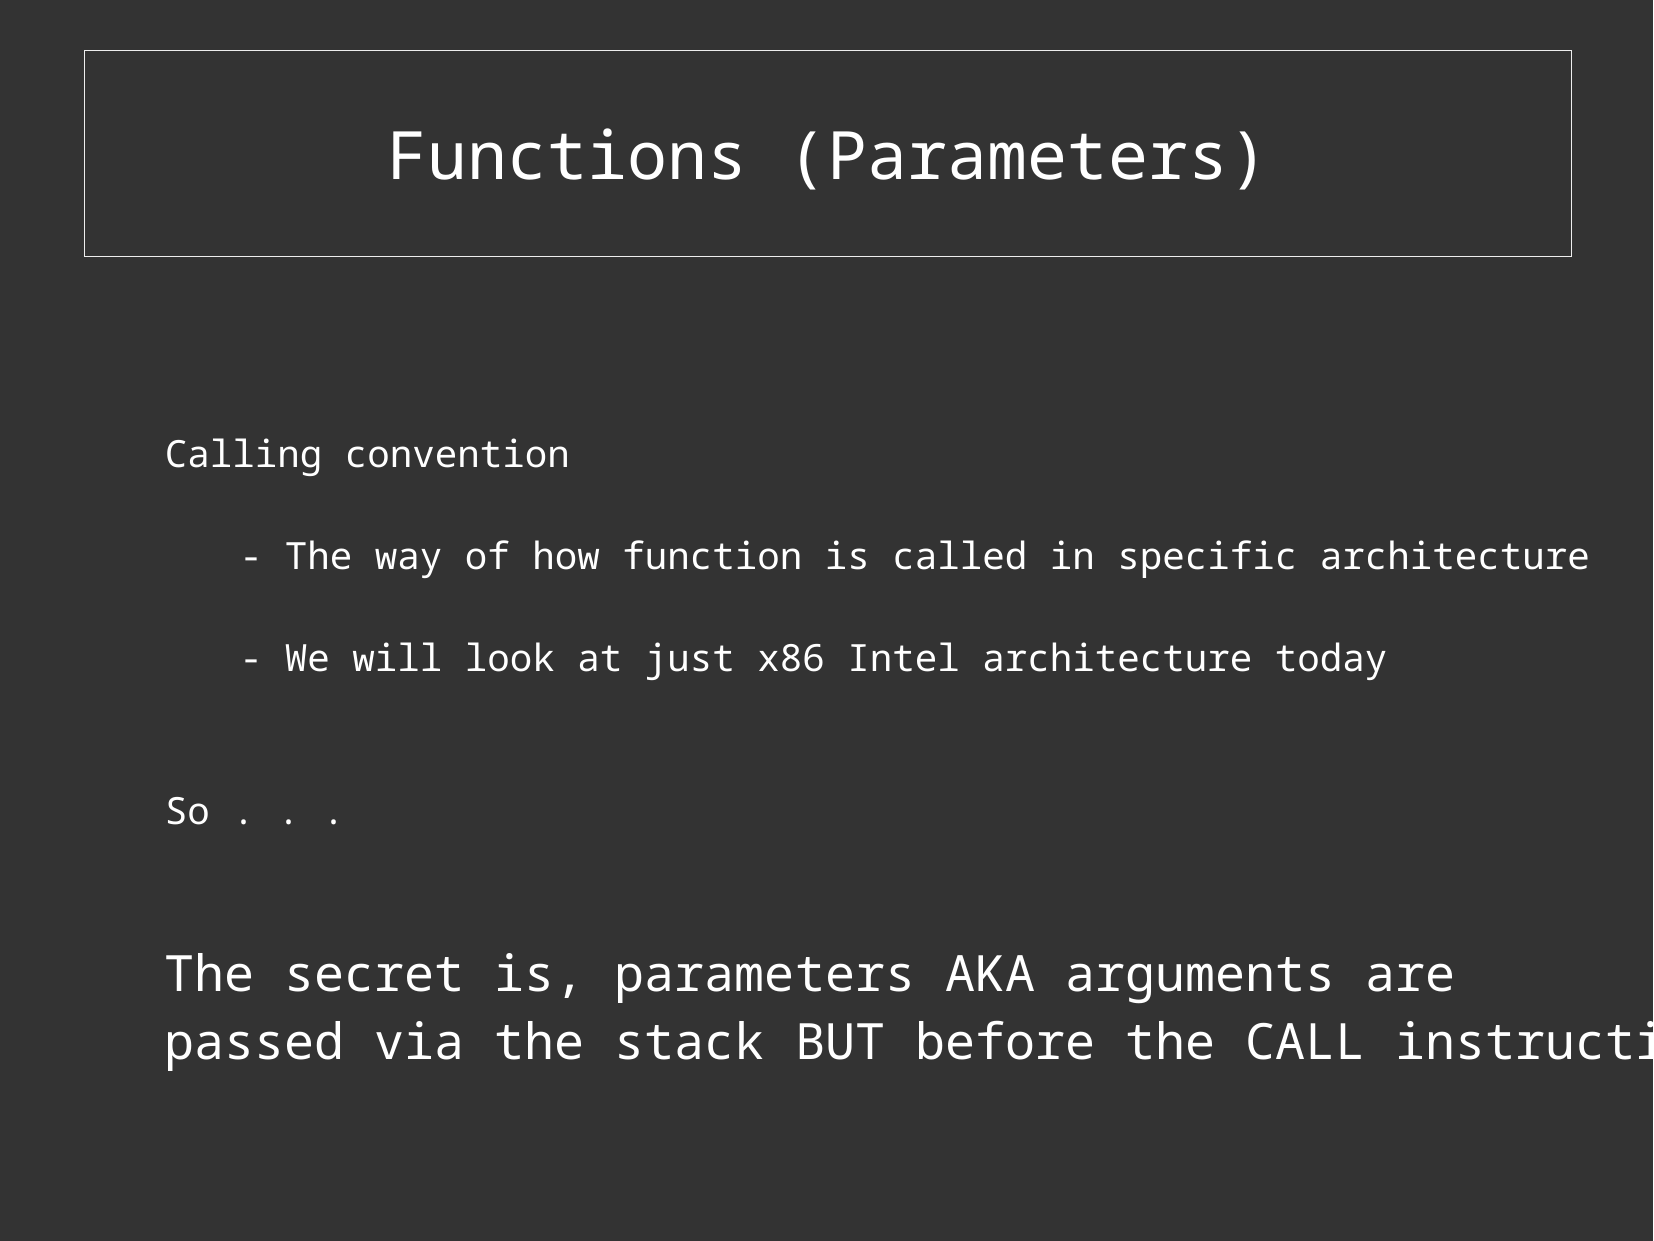

Functions (Parameters)
Calling convention
	- The way of how function is called in specific architecture
	- We will look at just x86 Intel architecture today
So . . .
The secret is, parameters AKA arguments are
passed via the stack BUT before the CALL instruction.